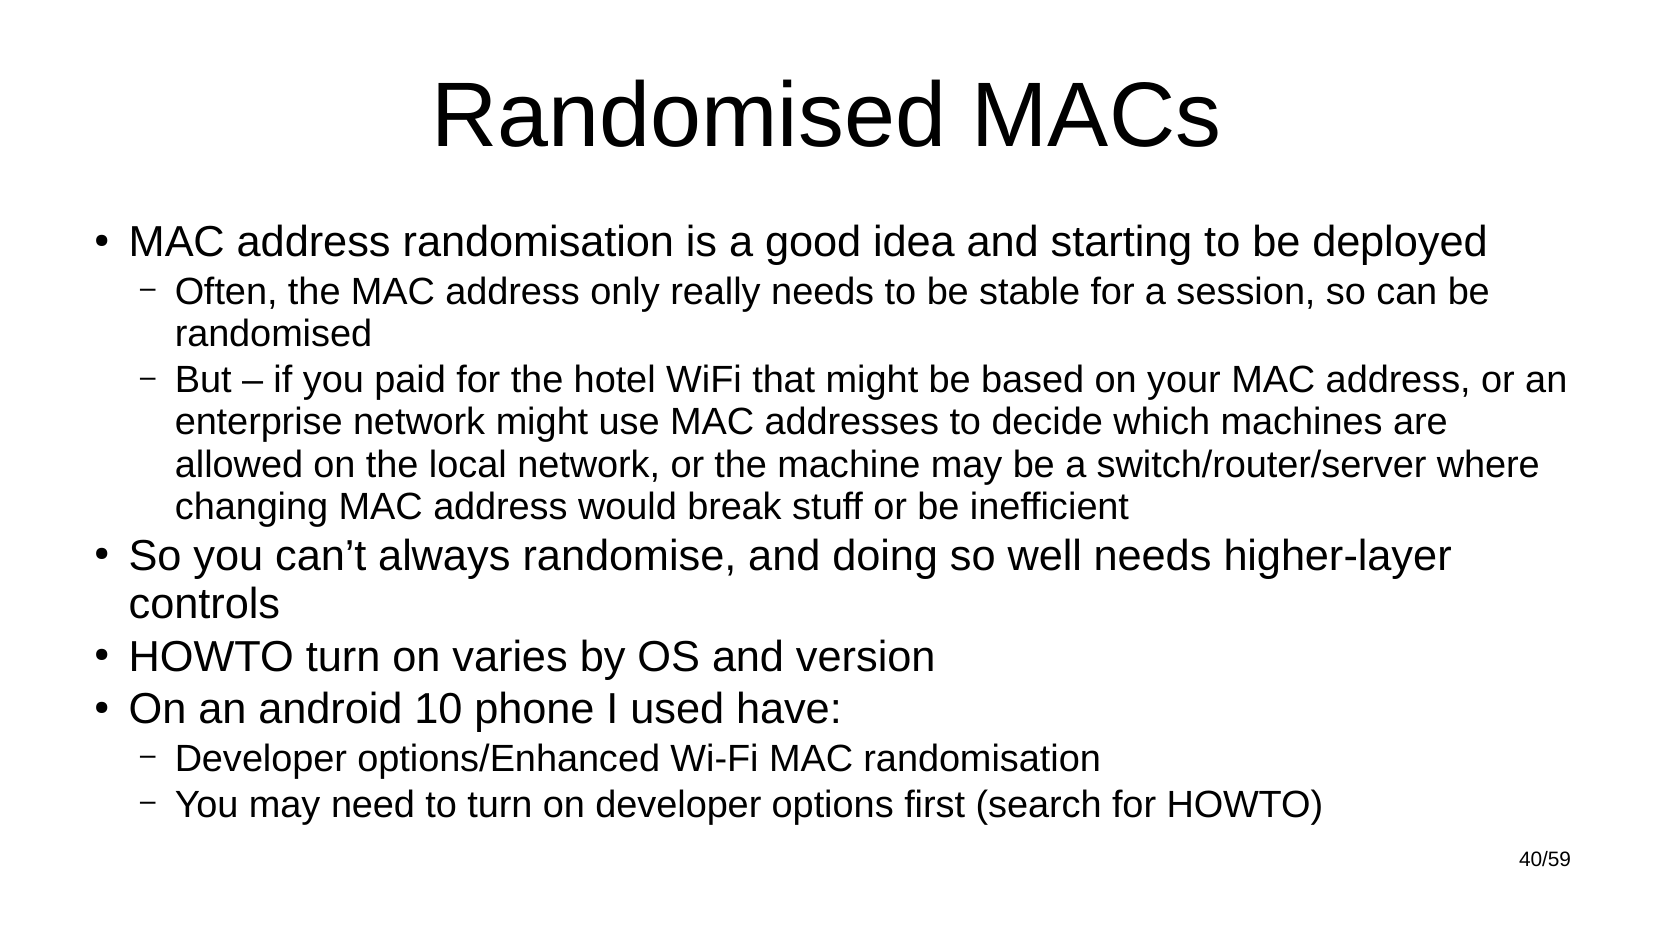

# Randomised MACs
MAC address randomisation is a good idea and starting to be deployed
Often, the MAC address only really needs to be stable for a session, so can be randomised
But – if you paid for the hotel WiFi that might be based on your MAC address, or an enterprise network might use MAC addresses to decide which machines are allowed on the local network, or the machine may be a switch/router/server where changing MAC address would break stuff or be inefficient
So you can’t always randomise, and doing so well needs higher-layer controls
HOWTO turn on varies by OS and version
On an android 10 phone I used have:
Developer options/Enhanced Wi-Fi MAC randomisation
You may need to turn on developer options first (search for HOWTO)
40